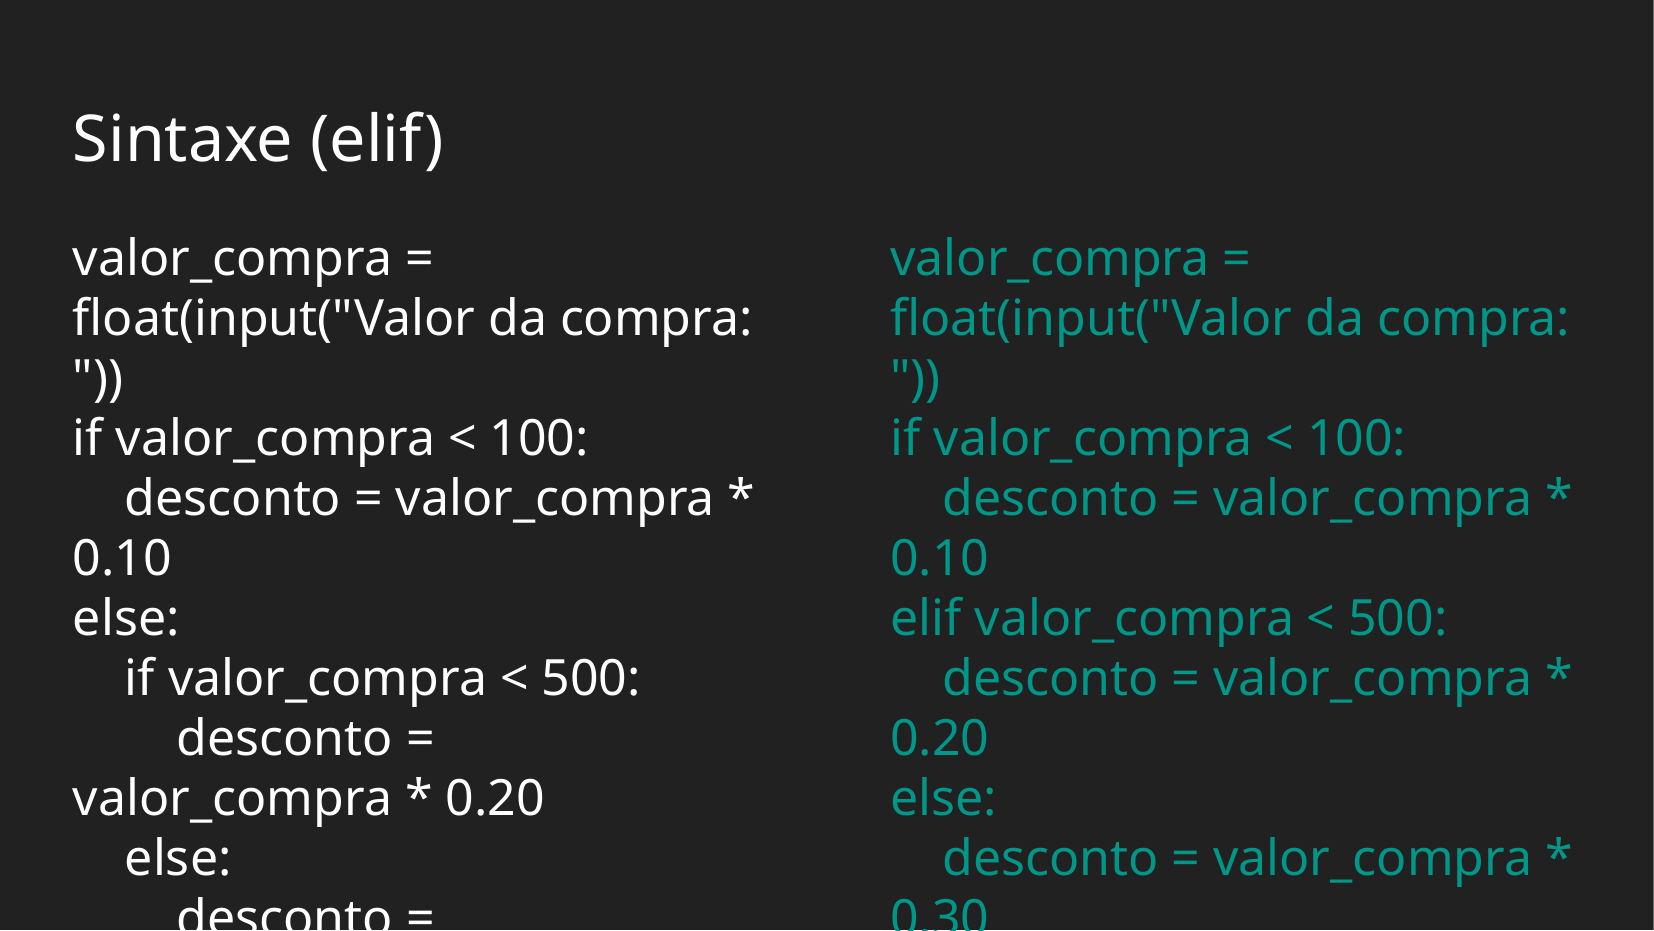

# Sintaxe (elif)
valor_compra = float(input("Valor da compra: "))
if valor_compra < 100:
 desconto = valor_compra * 0.10
else:
 if valor_compra < 500:
 desconto = valor_compra * 0.20
 else:
 desconto = valor_compra * 0.30
valor_compra = float(input("Valor da compra: "))
if valor_compra < 100:
 desconto = valor_compra * 0.10
elif valor_compra < 500:
 desconto = valor_compra * 0.20
else:
 desconto = valor_compra * 0.30